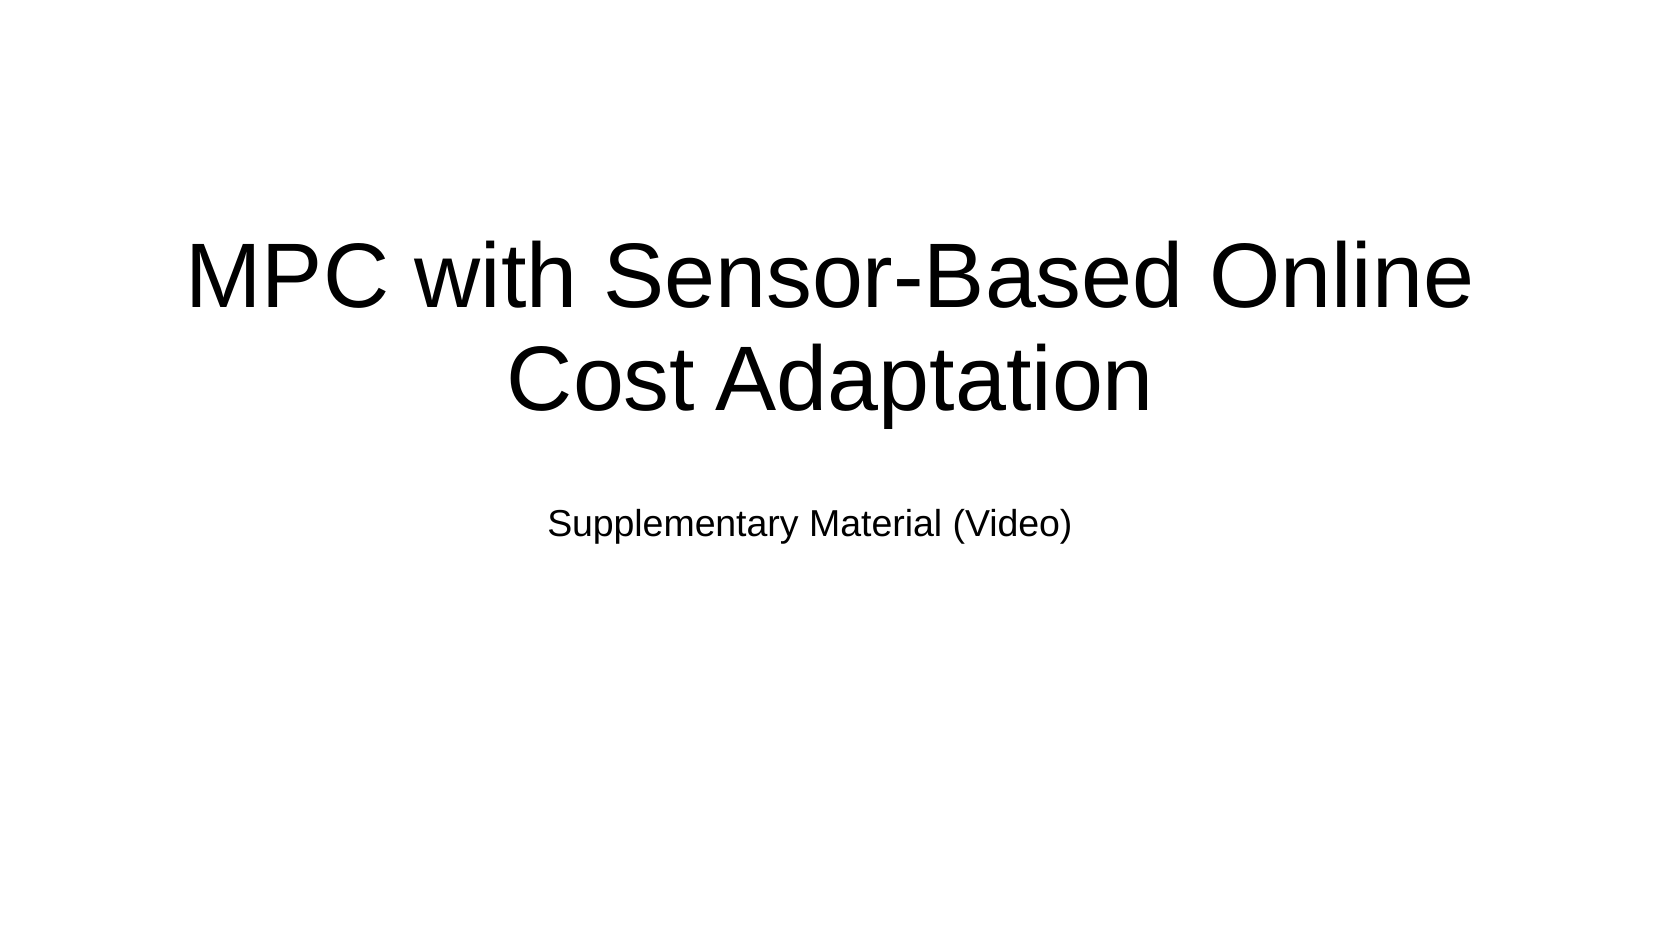

# MPC with Sensor-Based Online Cost Adaptation
Supplementary Material (Video)